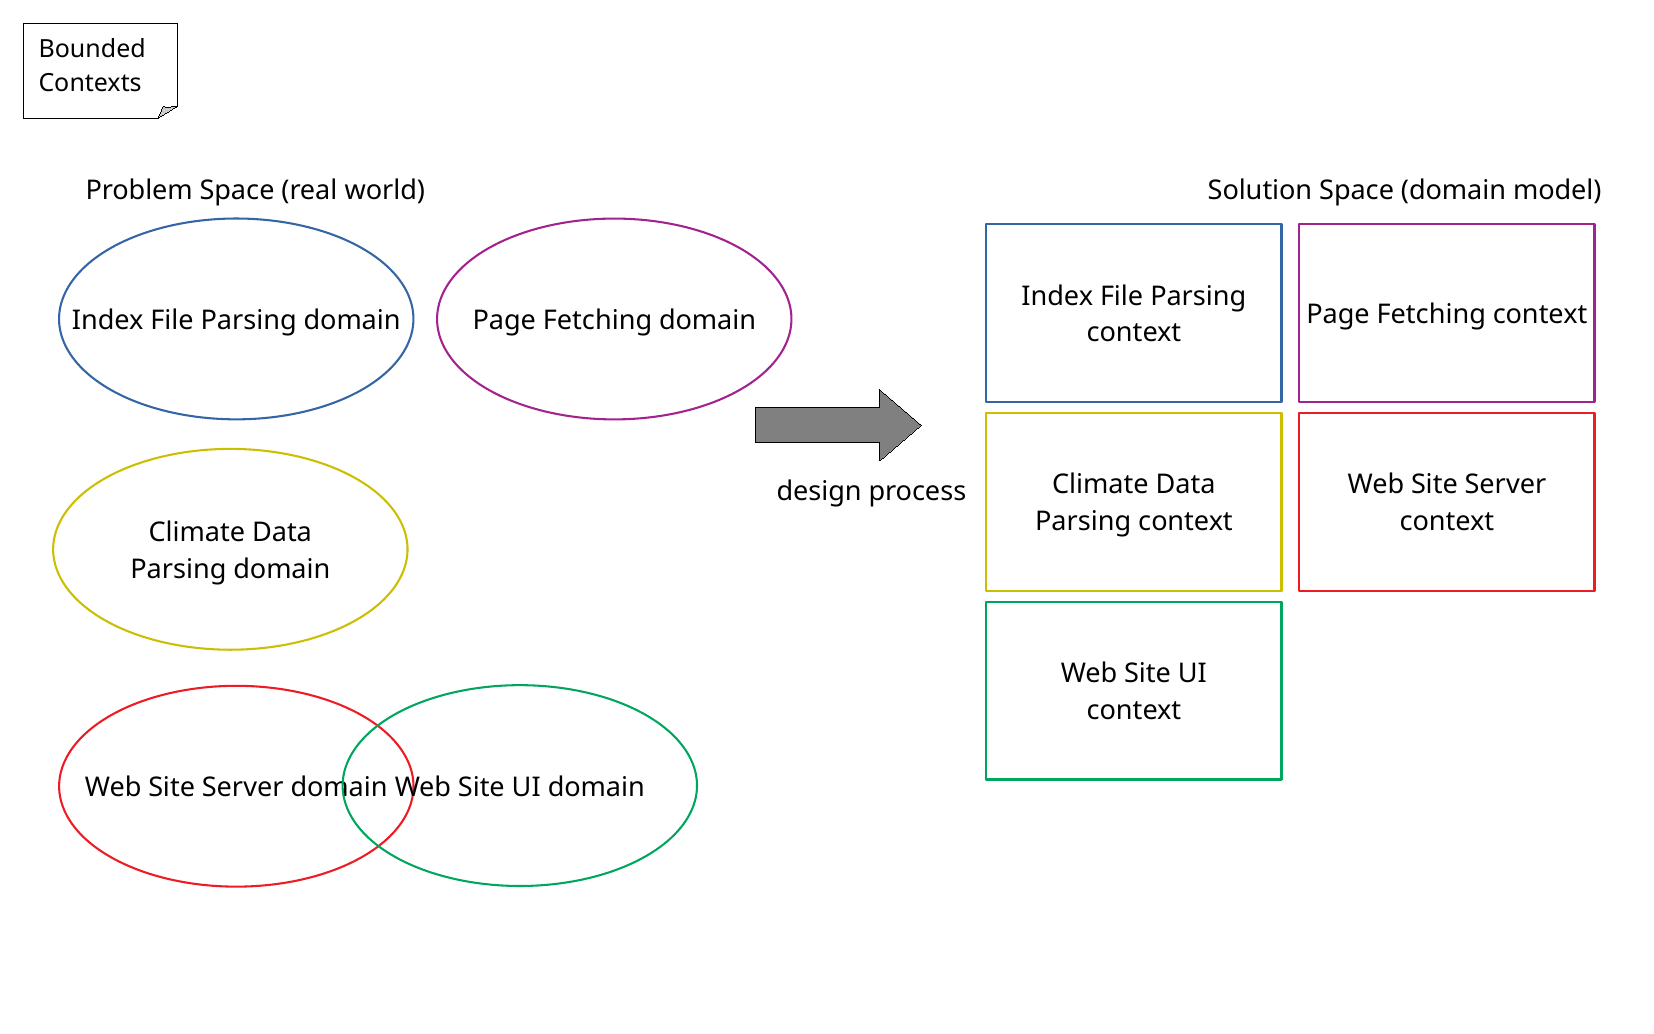

Bounded
Contexts
Problem Space (real world)
Solution Space (domain model)
Index File Parsing domain
Page Fetching domain
Index File Parsing
context
Page Fetching context
Climate Data
Parsing context
Web Site Server
context
Climate Data
Parsing domain
design process
Web Site UI
context
Web Site UI domain
Web Site Server domain